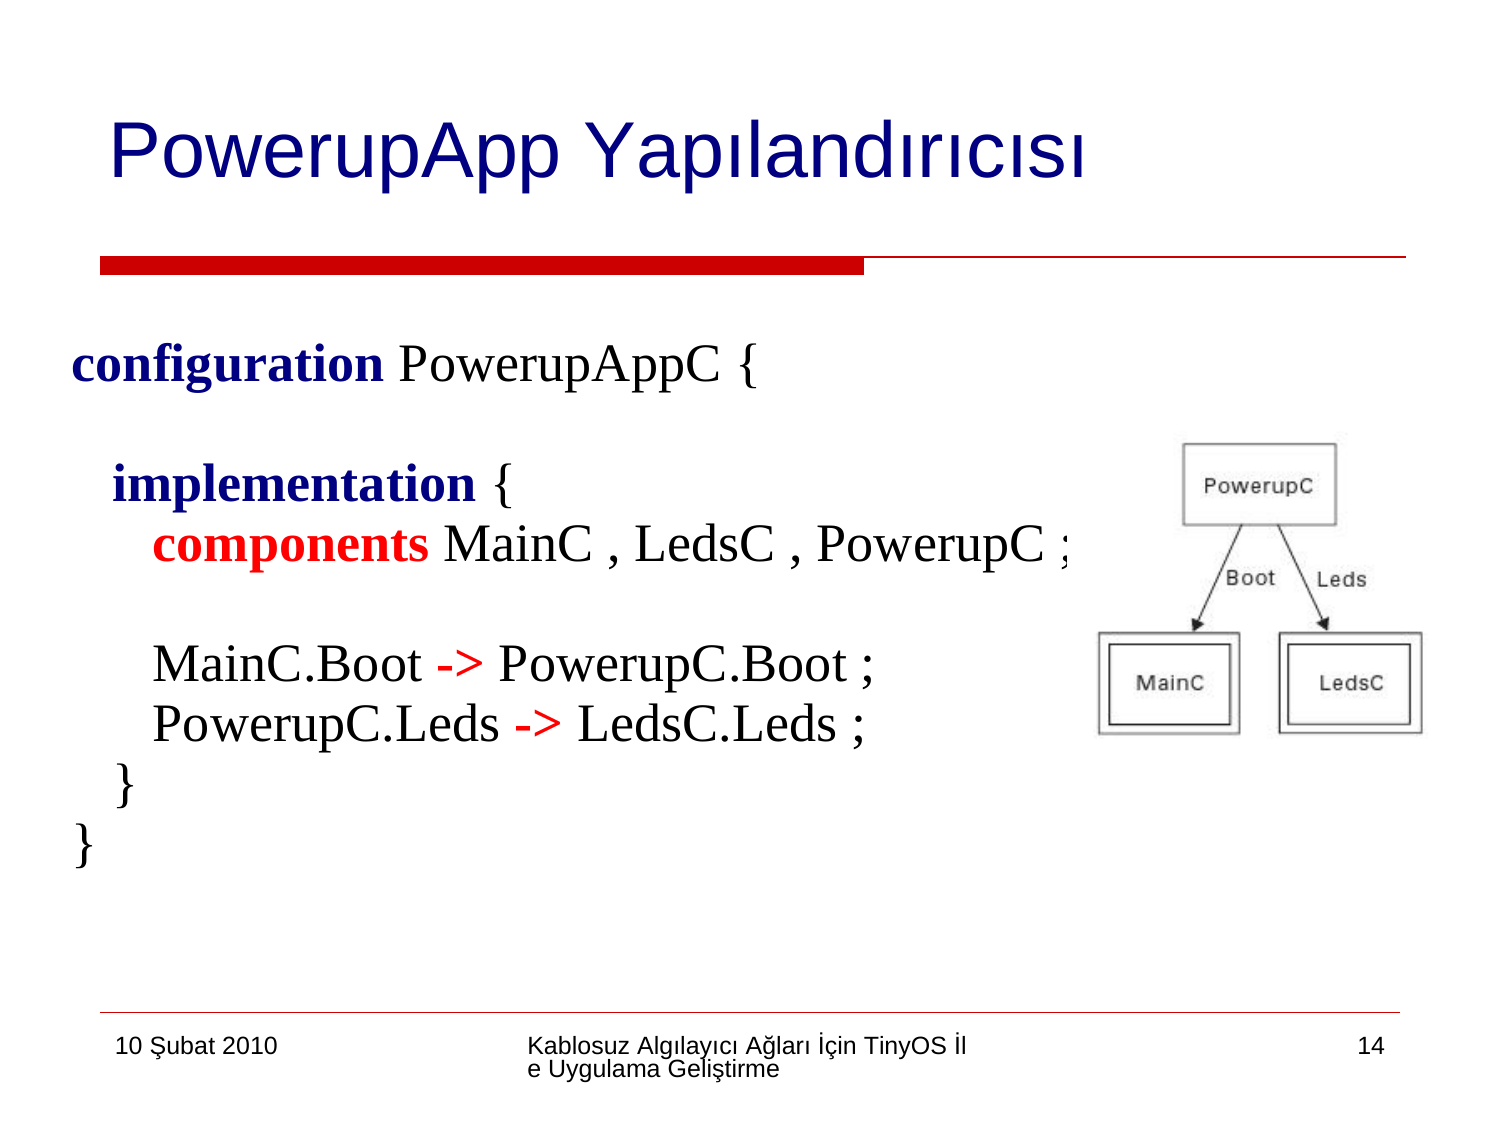

# PowerupApp Yapılandırıcısı
| configuration PowerupAppC { implementation { components MainC , LedsC , PowerupC ; MainC.Boot -> PowerupC.Boot ; PowerupC.Leds -> LedsC.Leds ; } } |
| --- |
10 Şubat 2010
Kablosuz Algılayıcı Ağları İçin TinyOS İle Uygulama Geliştirme
14